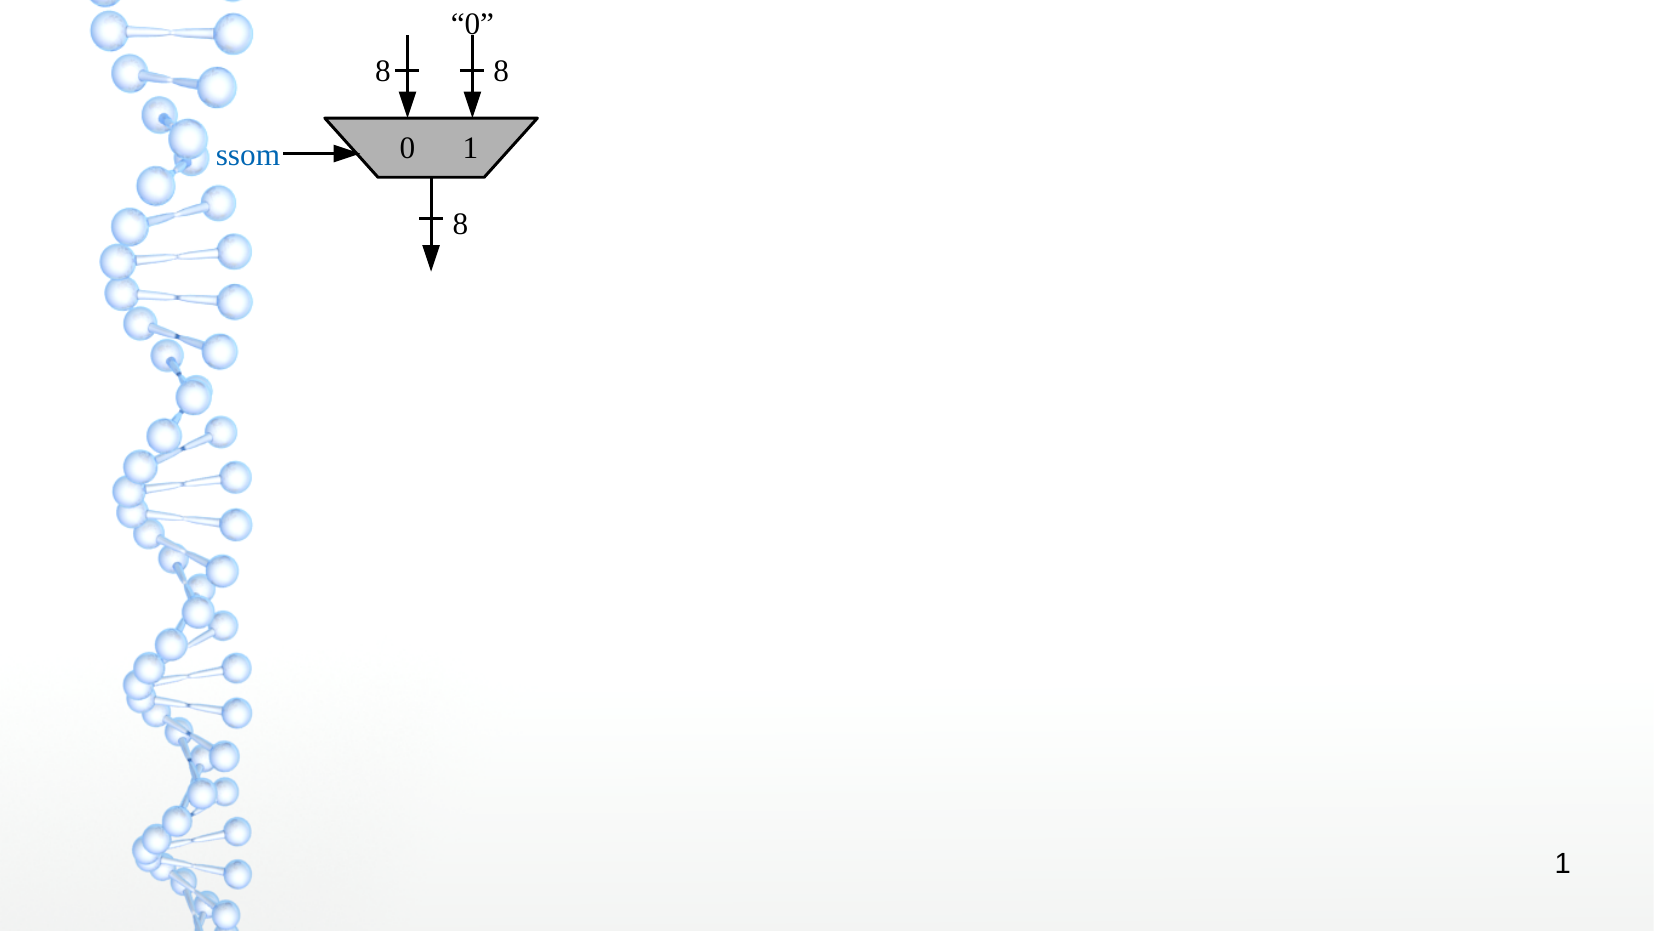

“0”
8
8
0
1
ssom
8
1